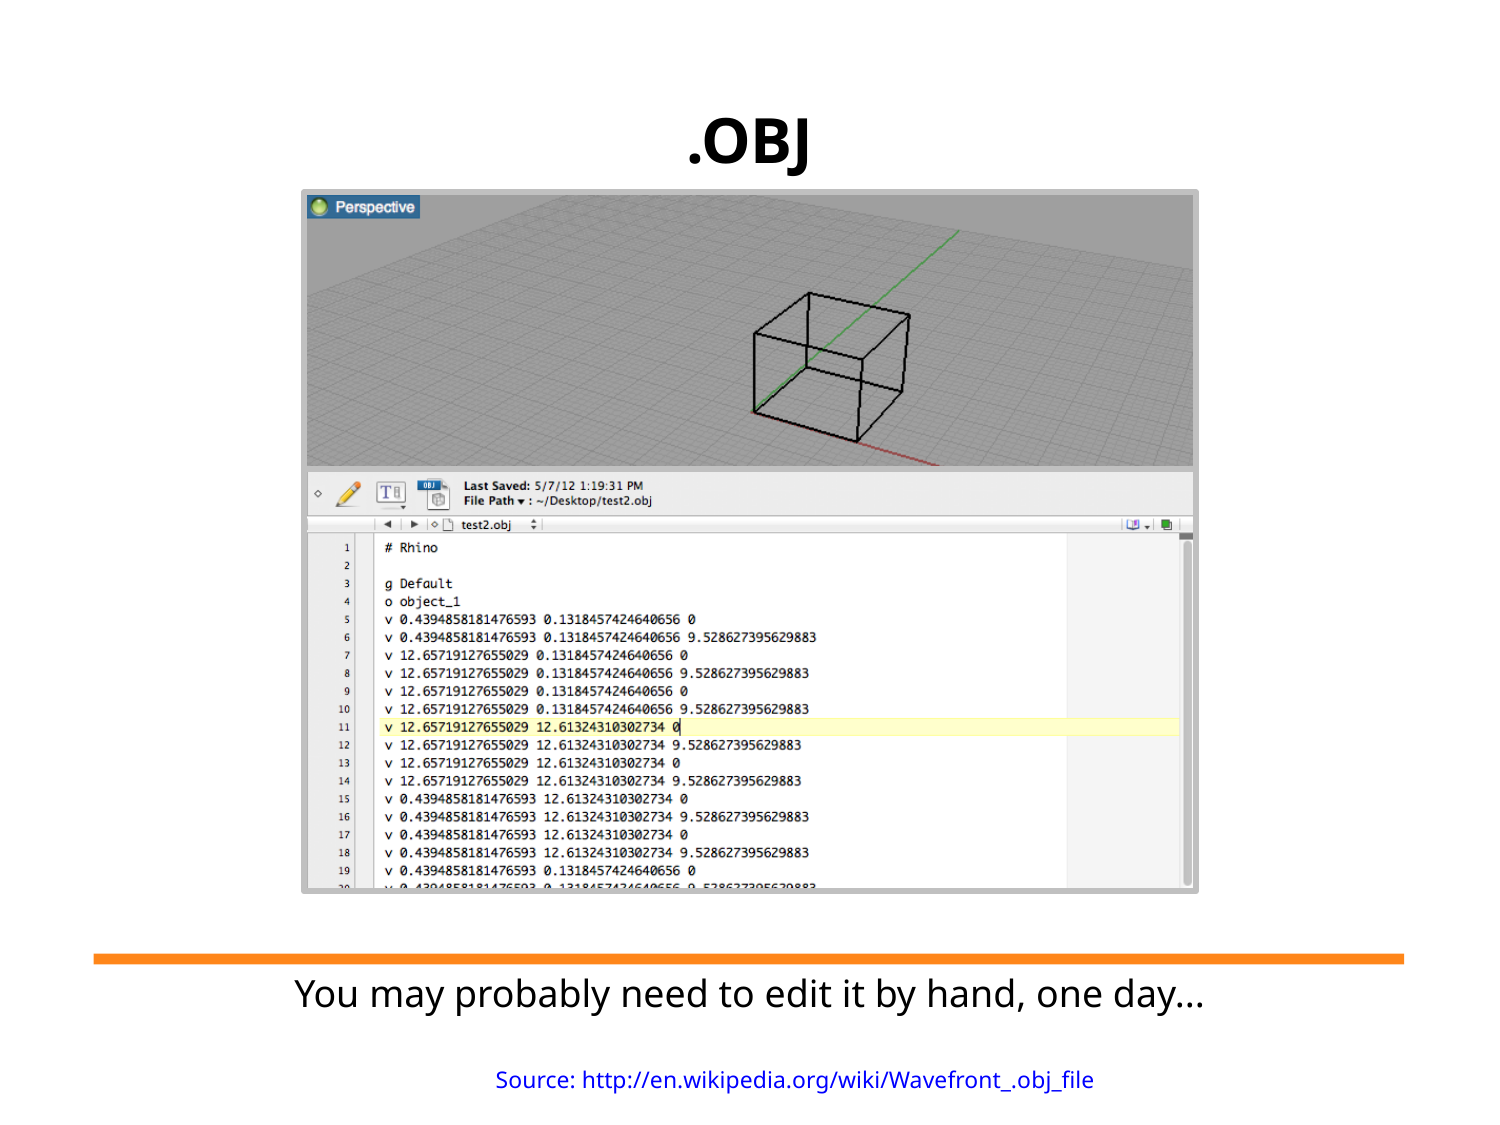

# .OBJ
You may probably need to edit it by hand, one day...
Source: http://en.wikipedia.org/wiki/Wavefront_.obj_file